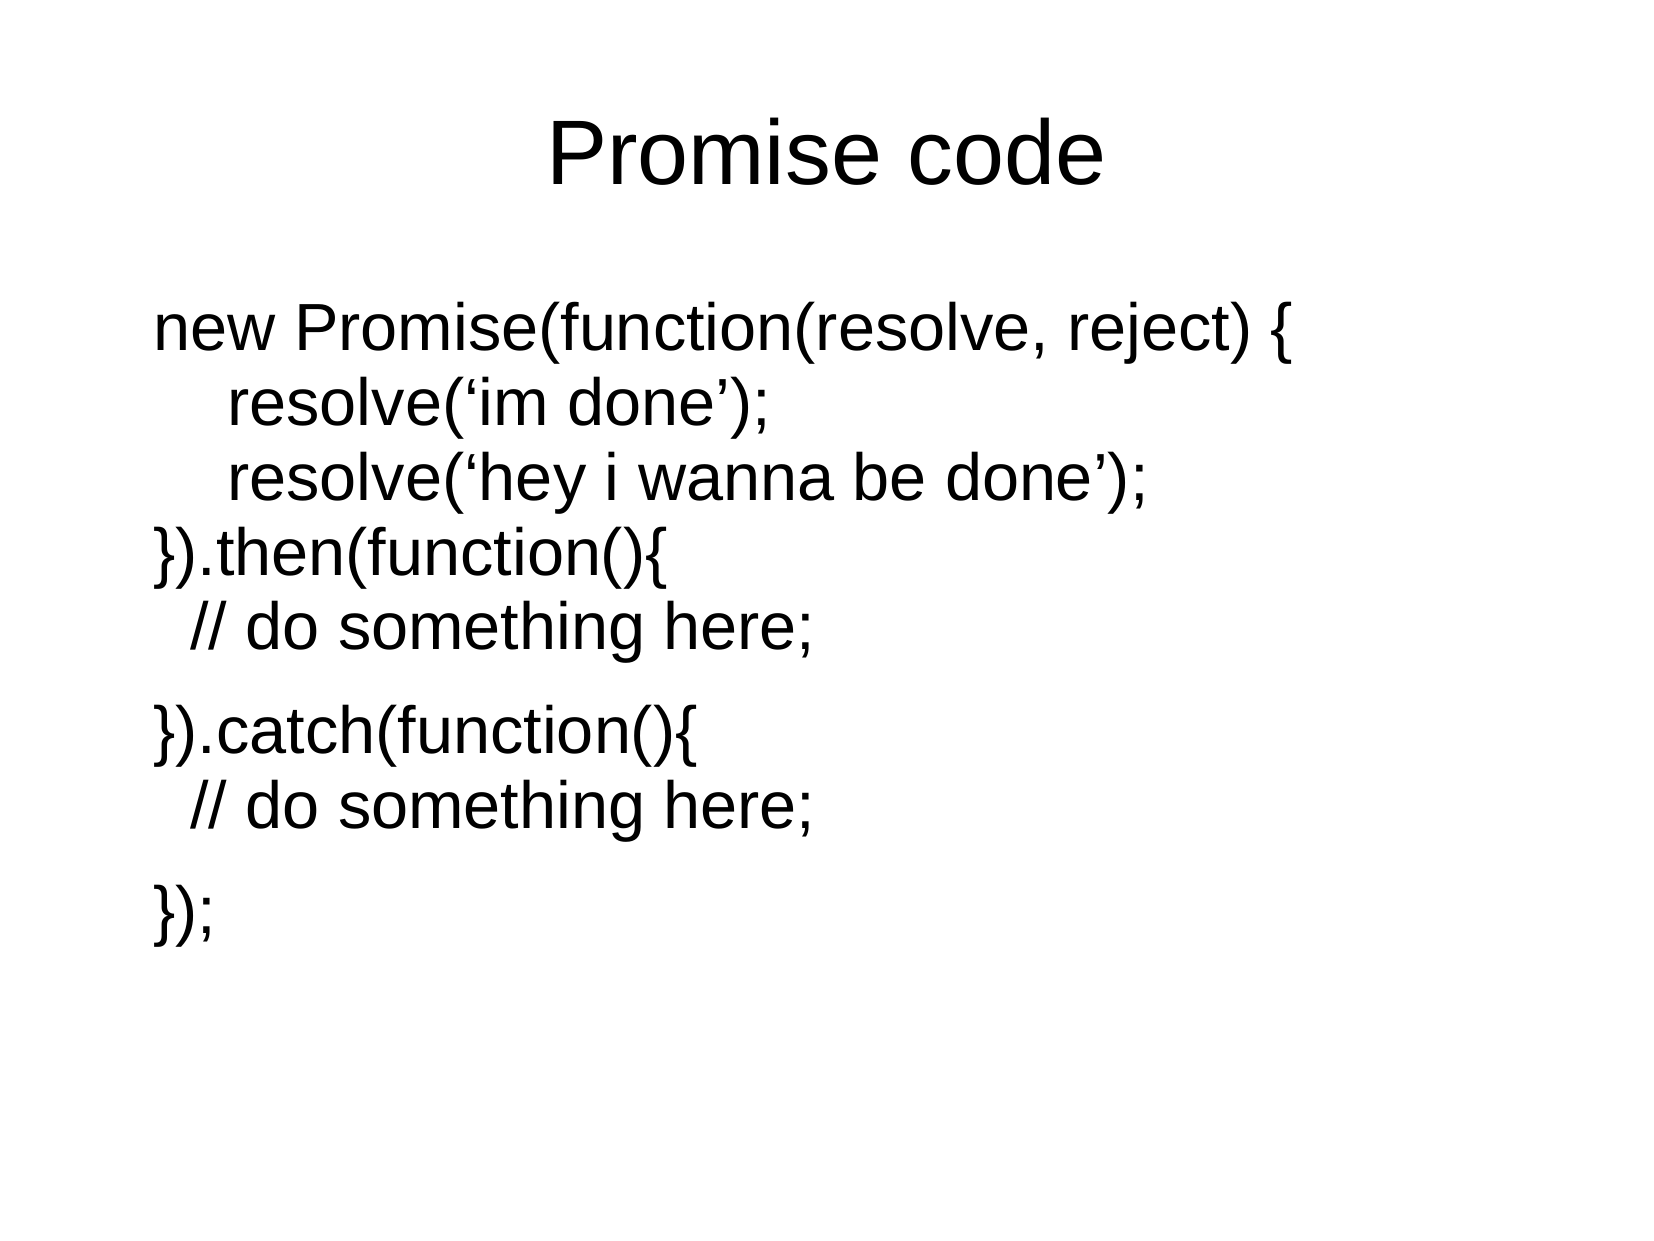

# Promise code
new Promise(function(resolve, reject) {
 resolve(‘im done’);
 resolve(‘hey i wanna be done’);
}).then(function(){
 // do something here;
}).catch(function(){
 // do something here;
});